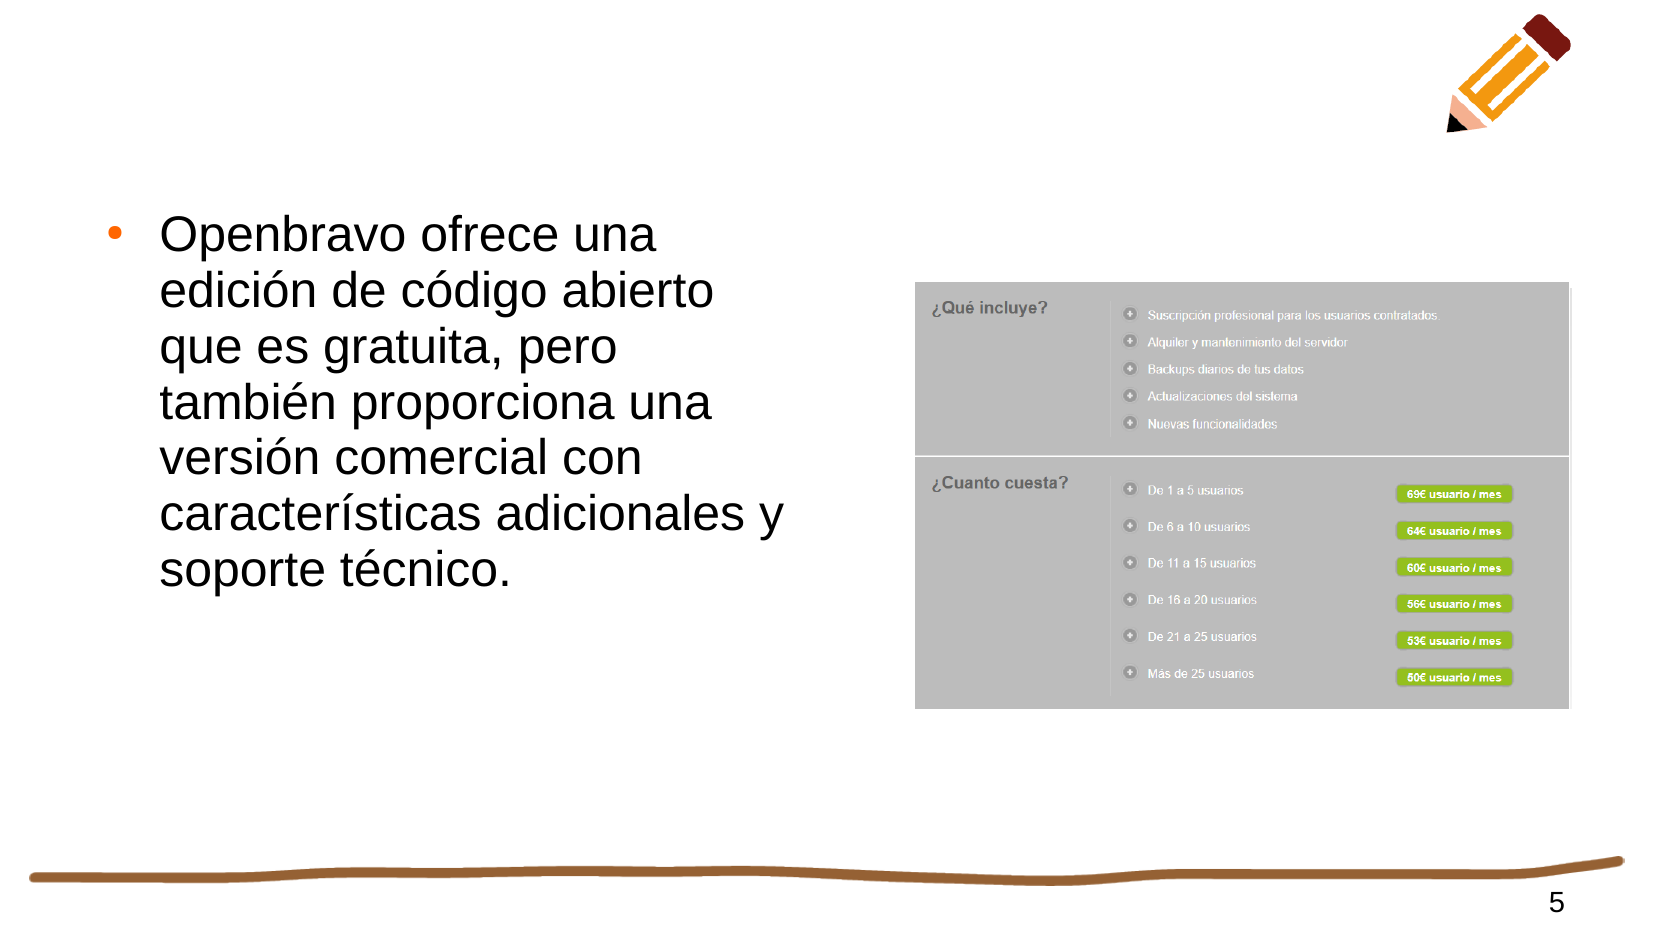

#
Openbravo ofrece una edición de código abierto que es gratuita, pero también proporciona una versión comercial con características adicionales y soporte técnico.
5